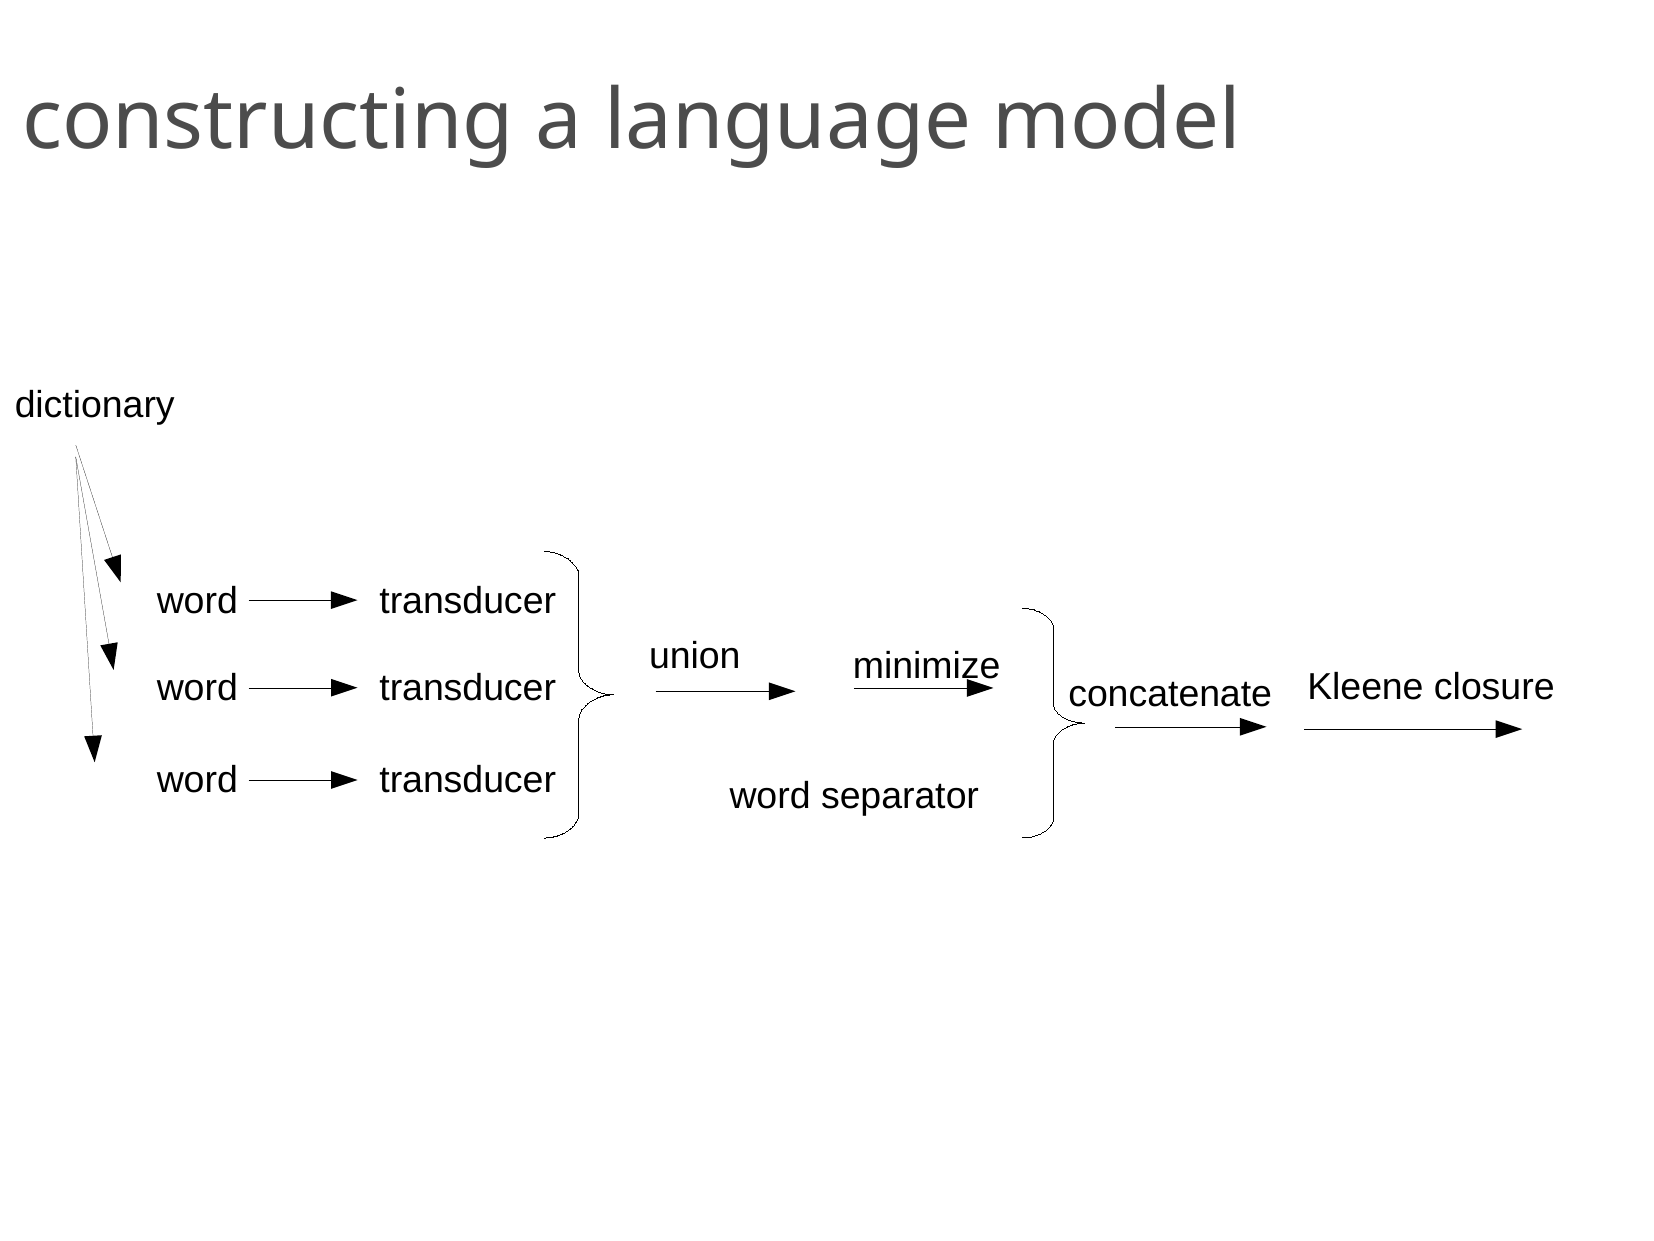

# constructing a language model
dictionary
word
transducer
union
minimize
Kleene closure
word
transducer
concatenate
word
transducer
word separator